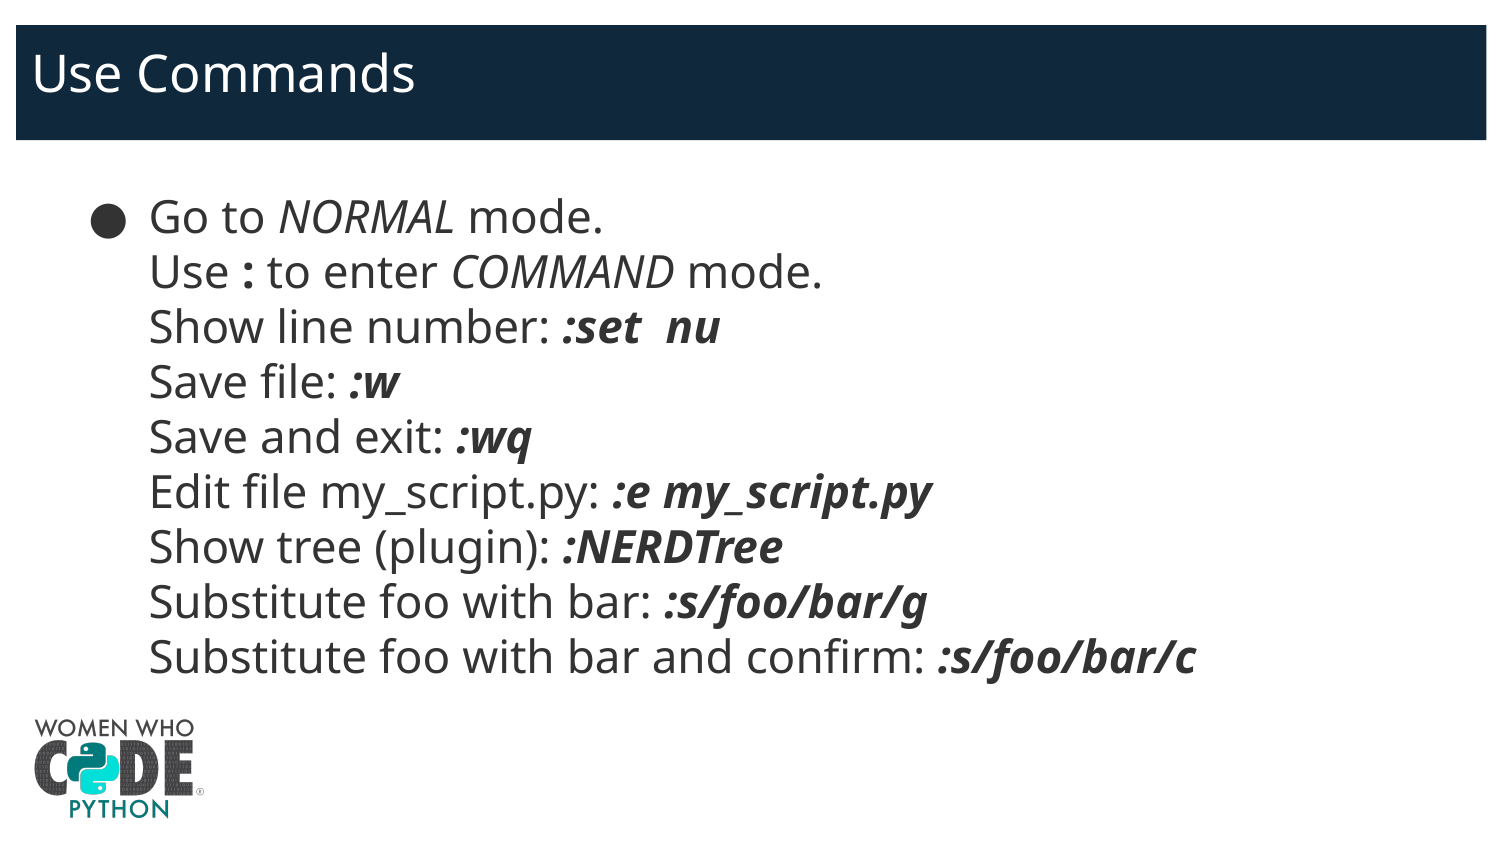

Use Commands
# Go to NORMAL mode. Use : to enter COMMAND mode. Show line number: :set nu Save file: :w Save and exit: :wq Edit file my_script.py: :e my_script.py Show tree (plugin): :NERDTree Substitute foo with bar: :s/foo/bar/g Substitute foo with bar and confirm: :s/foo/bar/c